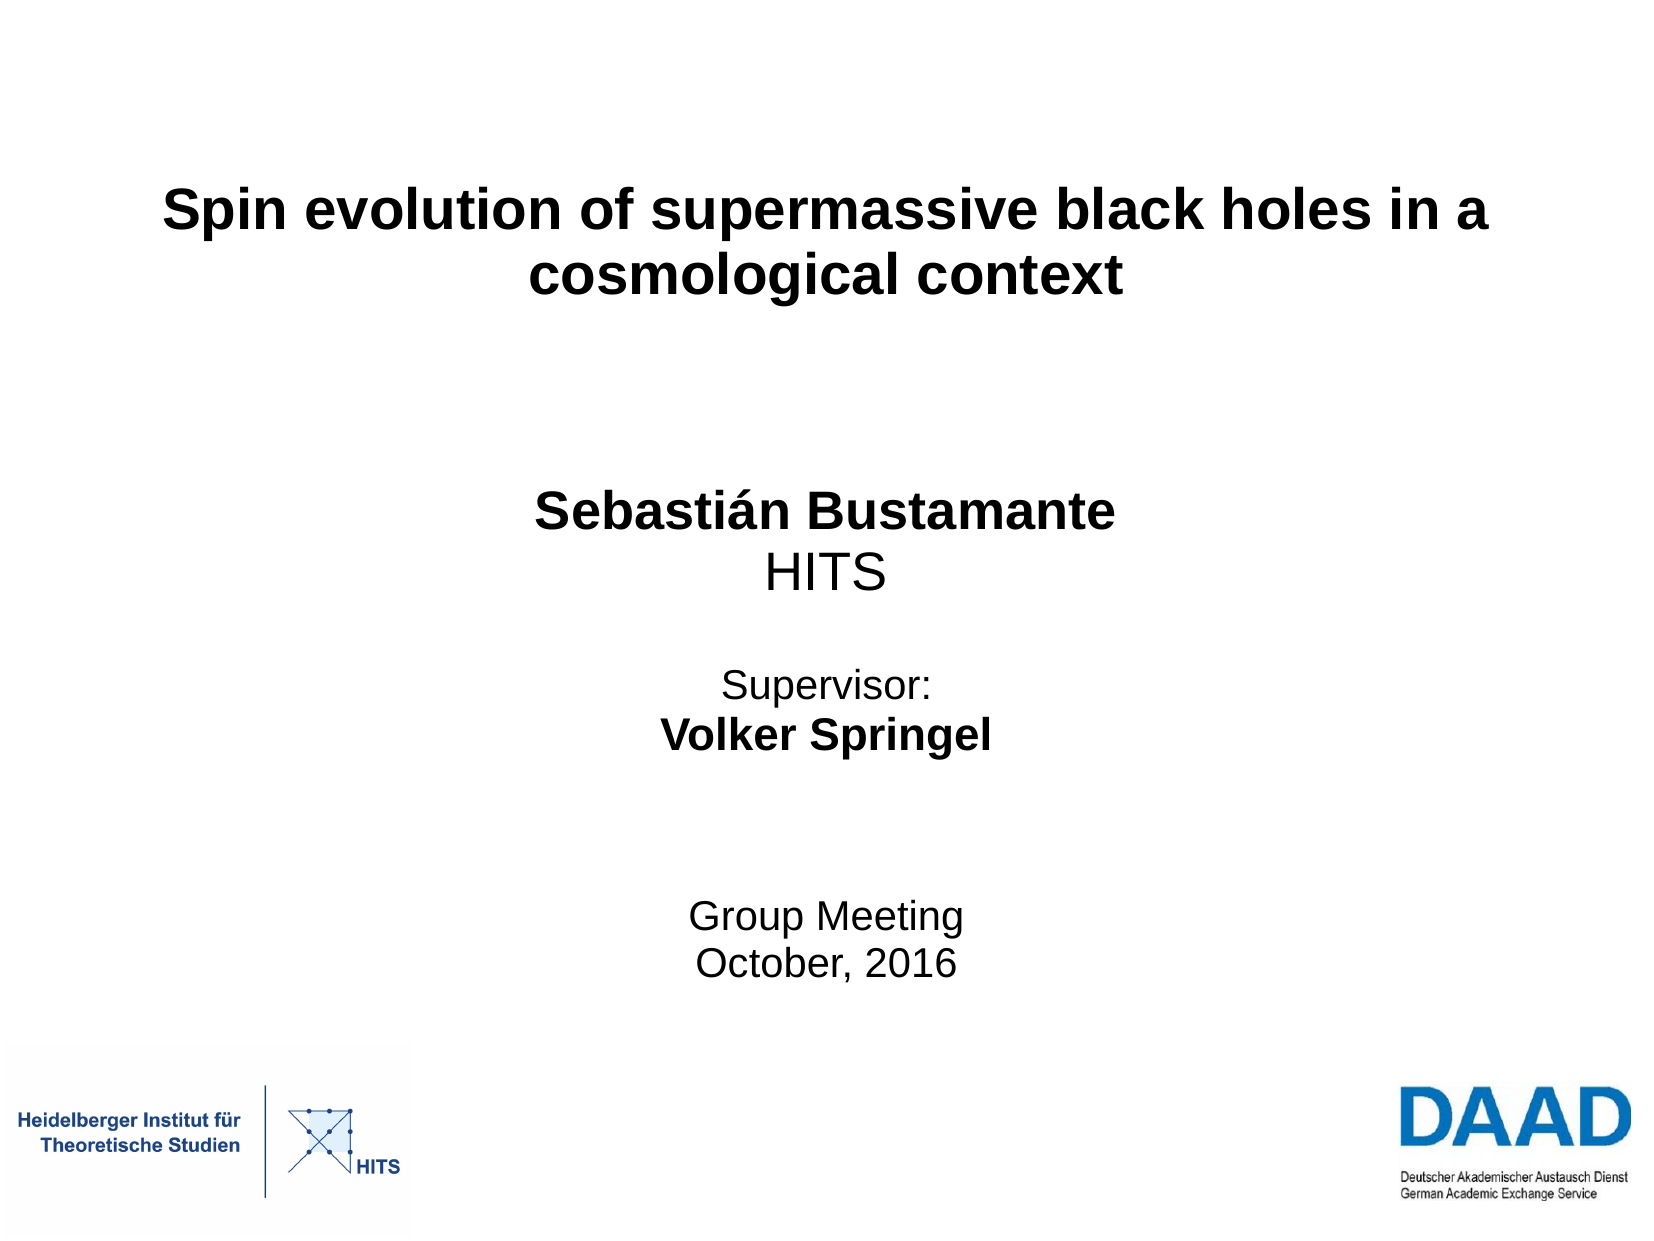

# Spin evolution of supermassive black holes in a cosmological context
Sebastián Bustamante
HITS
Supervisor:
Volker Springel
Group Meeting
October, 2016